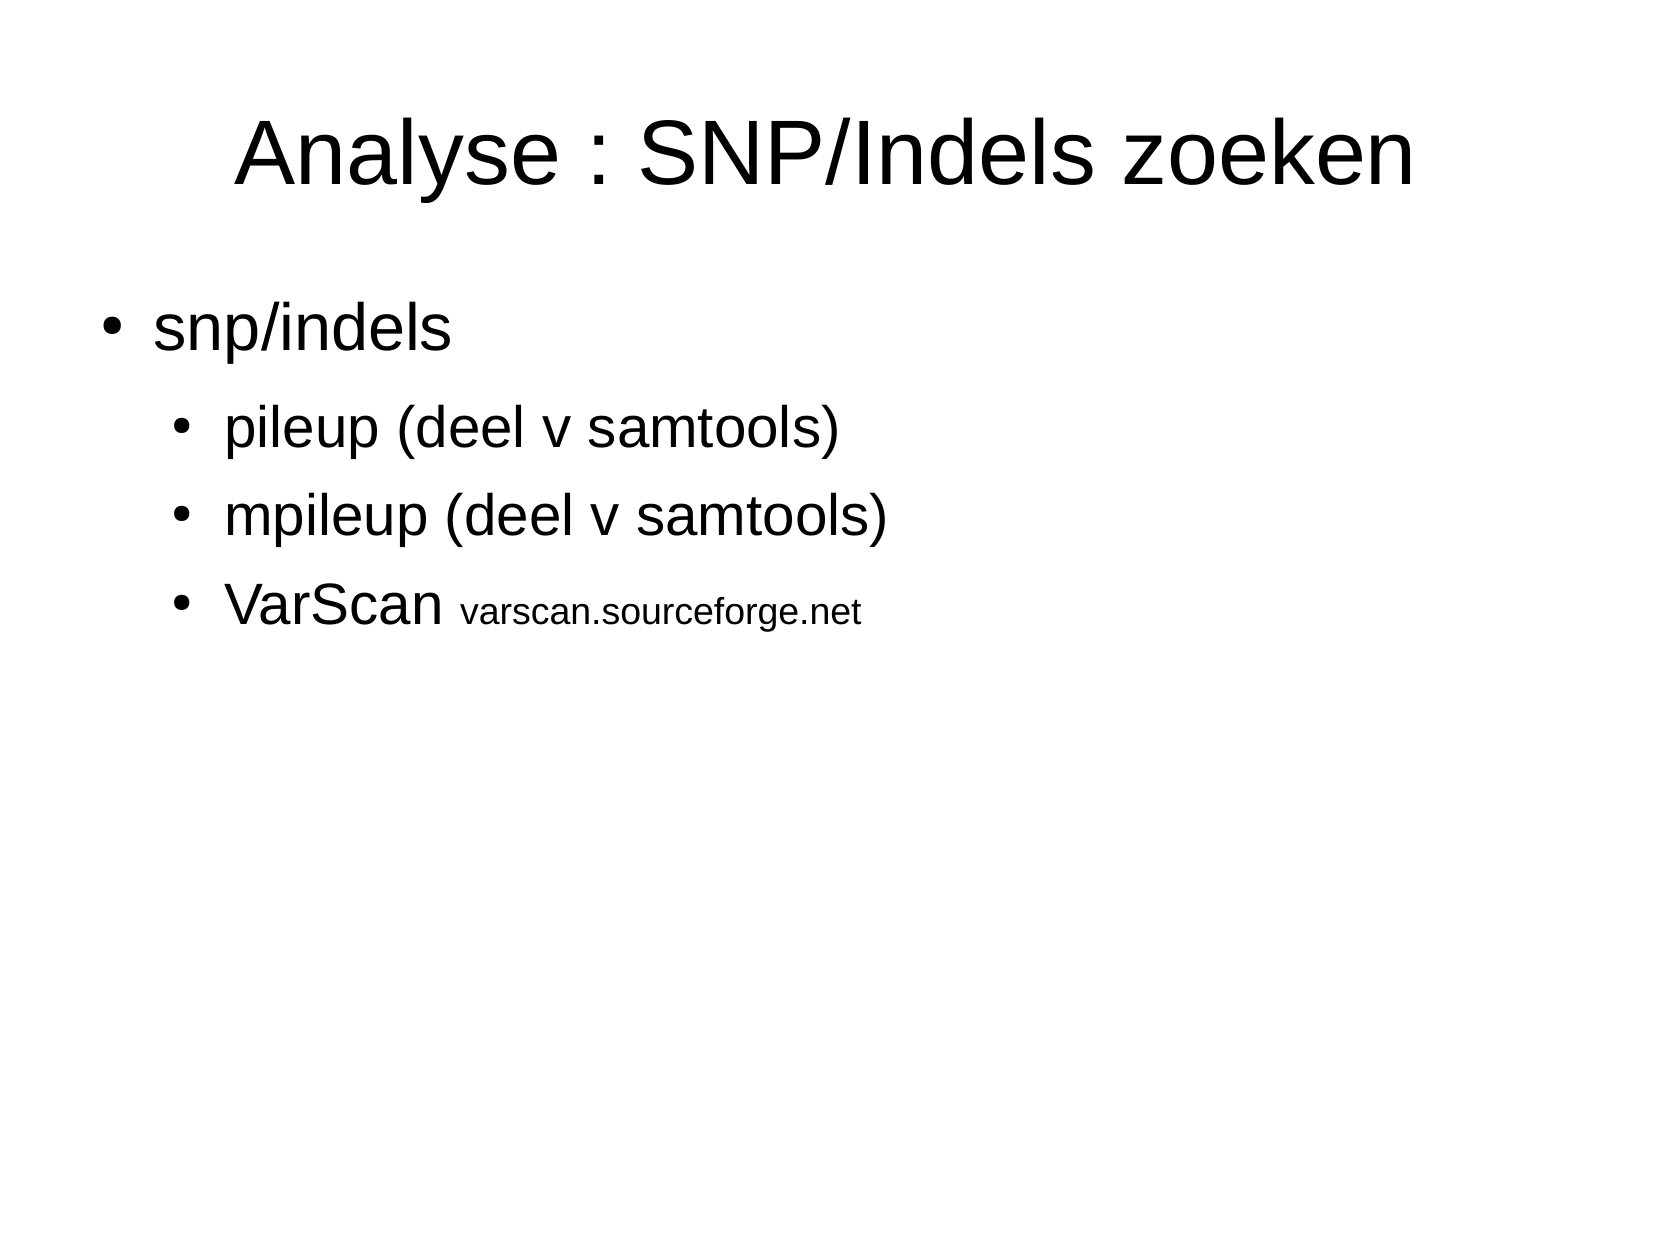

# Analyse : SNP/Indels zoeken
snp/indels
pileup (deel v samtools)
mpileup (deel v samtools)
VarScan varscan.sourceforge.net